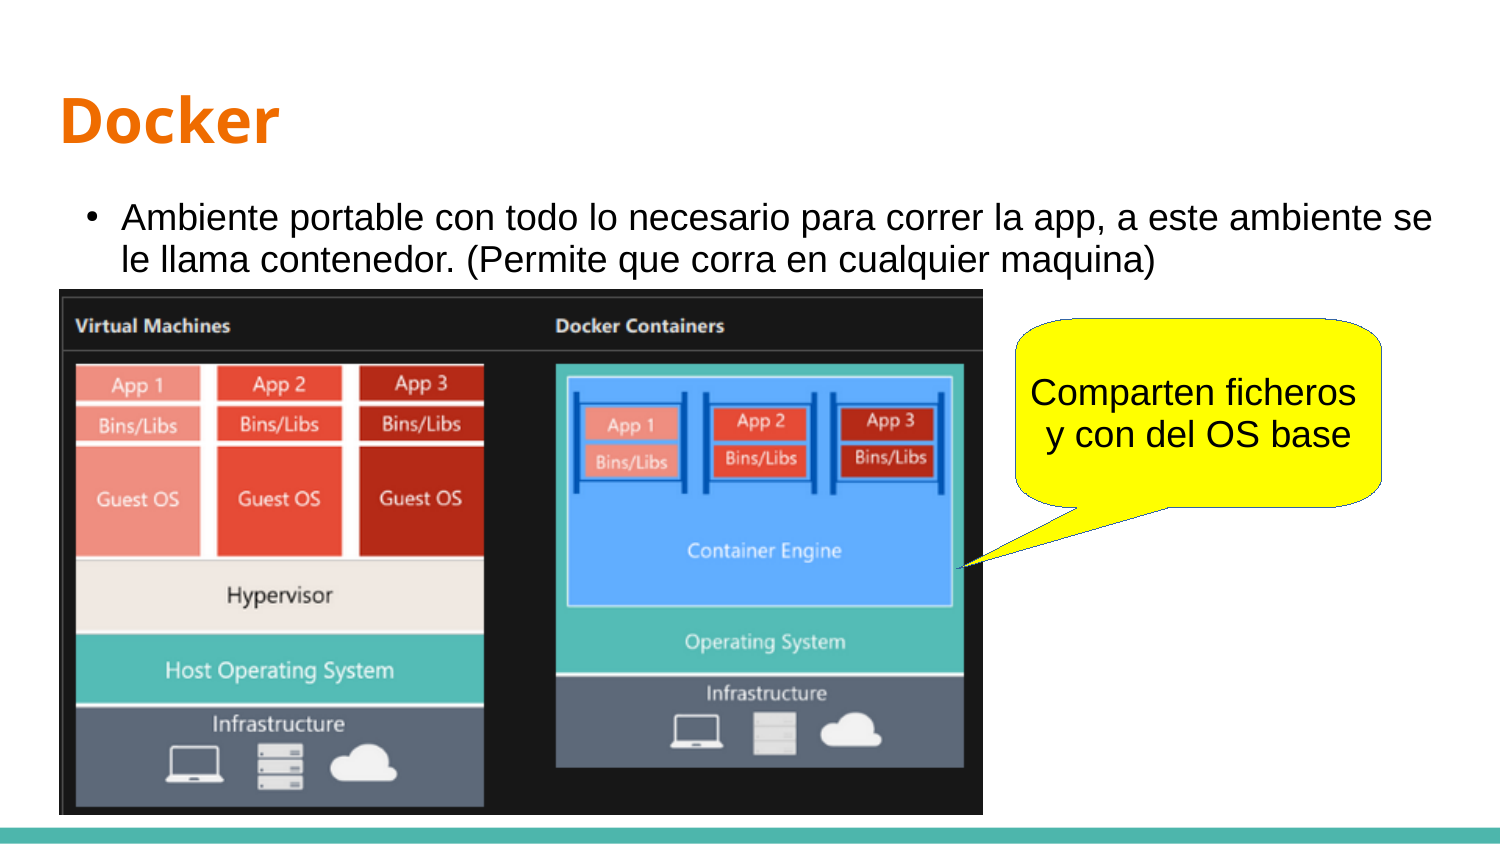

# Docker
Ambiente portable con todo lo necesario para correr la app, a este ambiente se le llama contenedor. (Permite que corra en cualquier maquina)
Comparten ficheros
y con del OS base